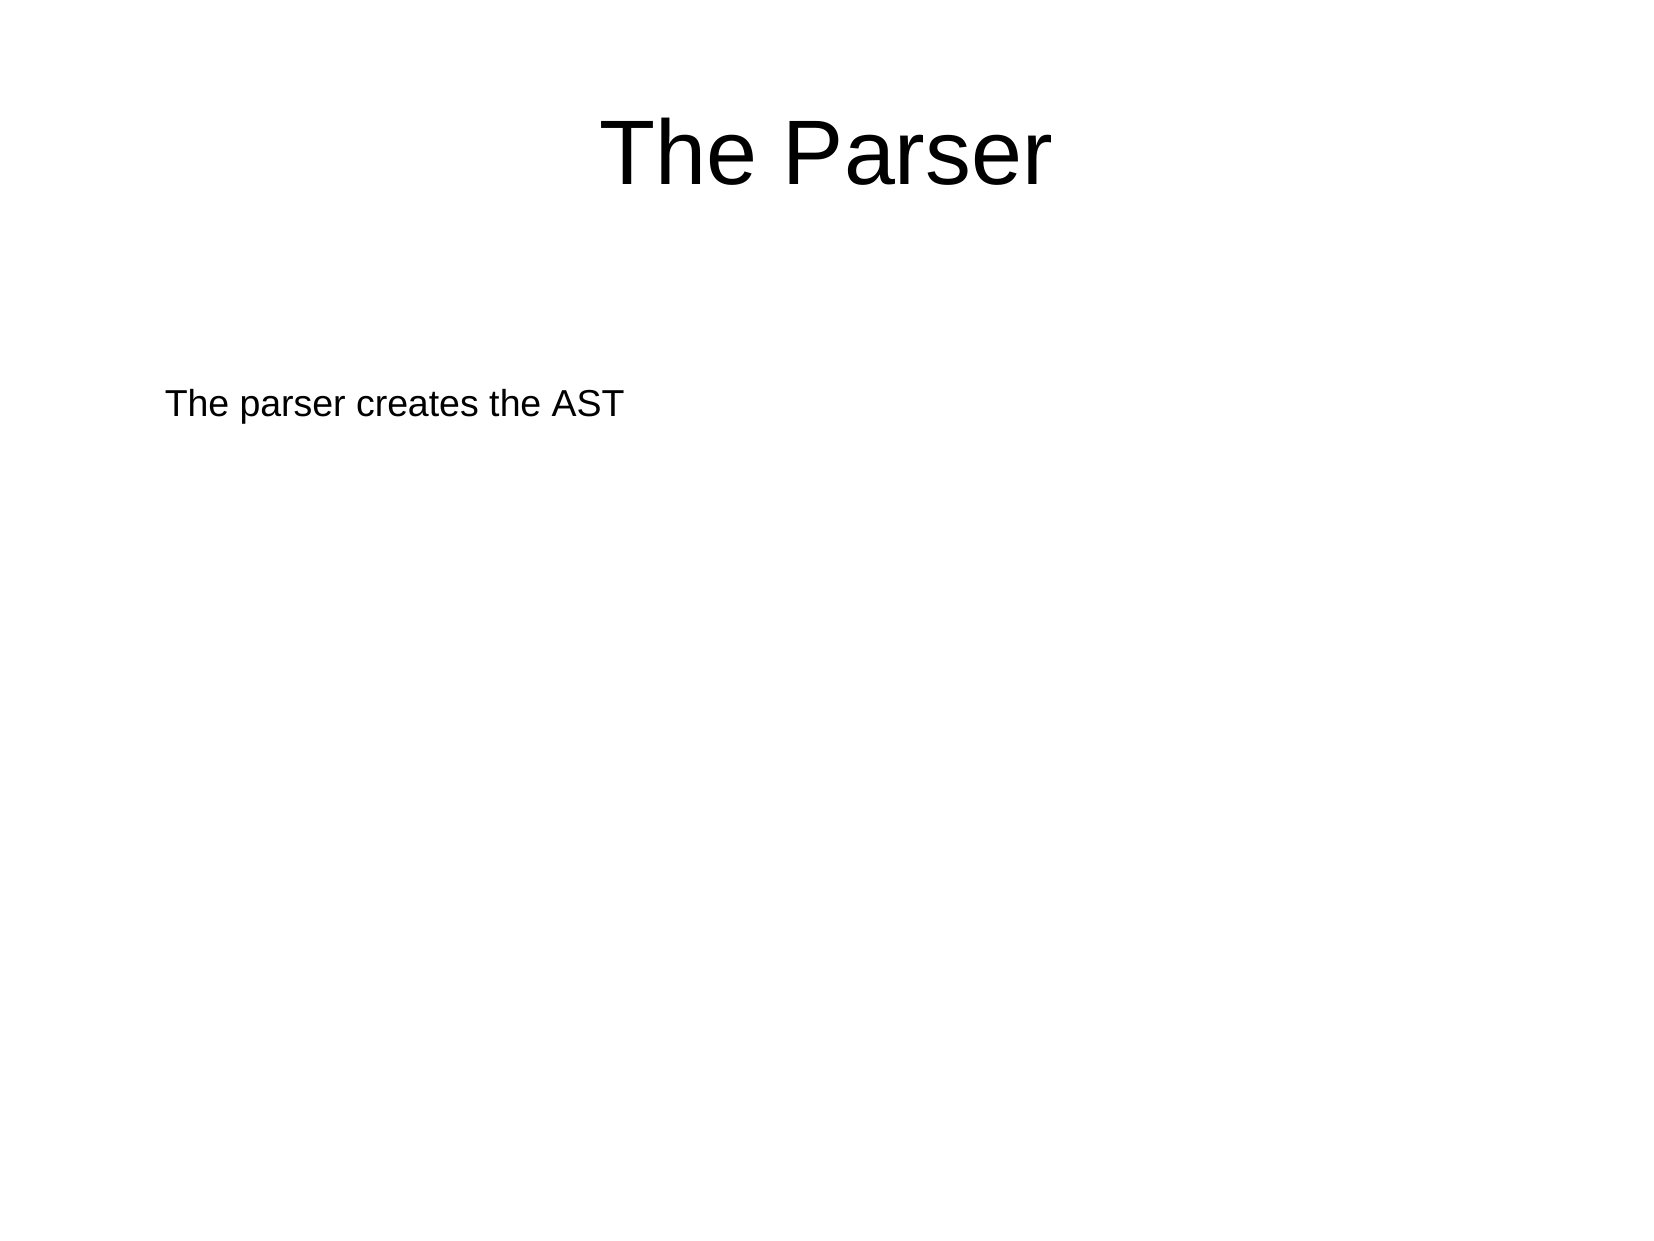

# The Parser
The parser creates the AST